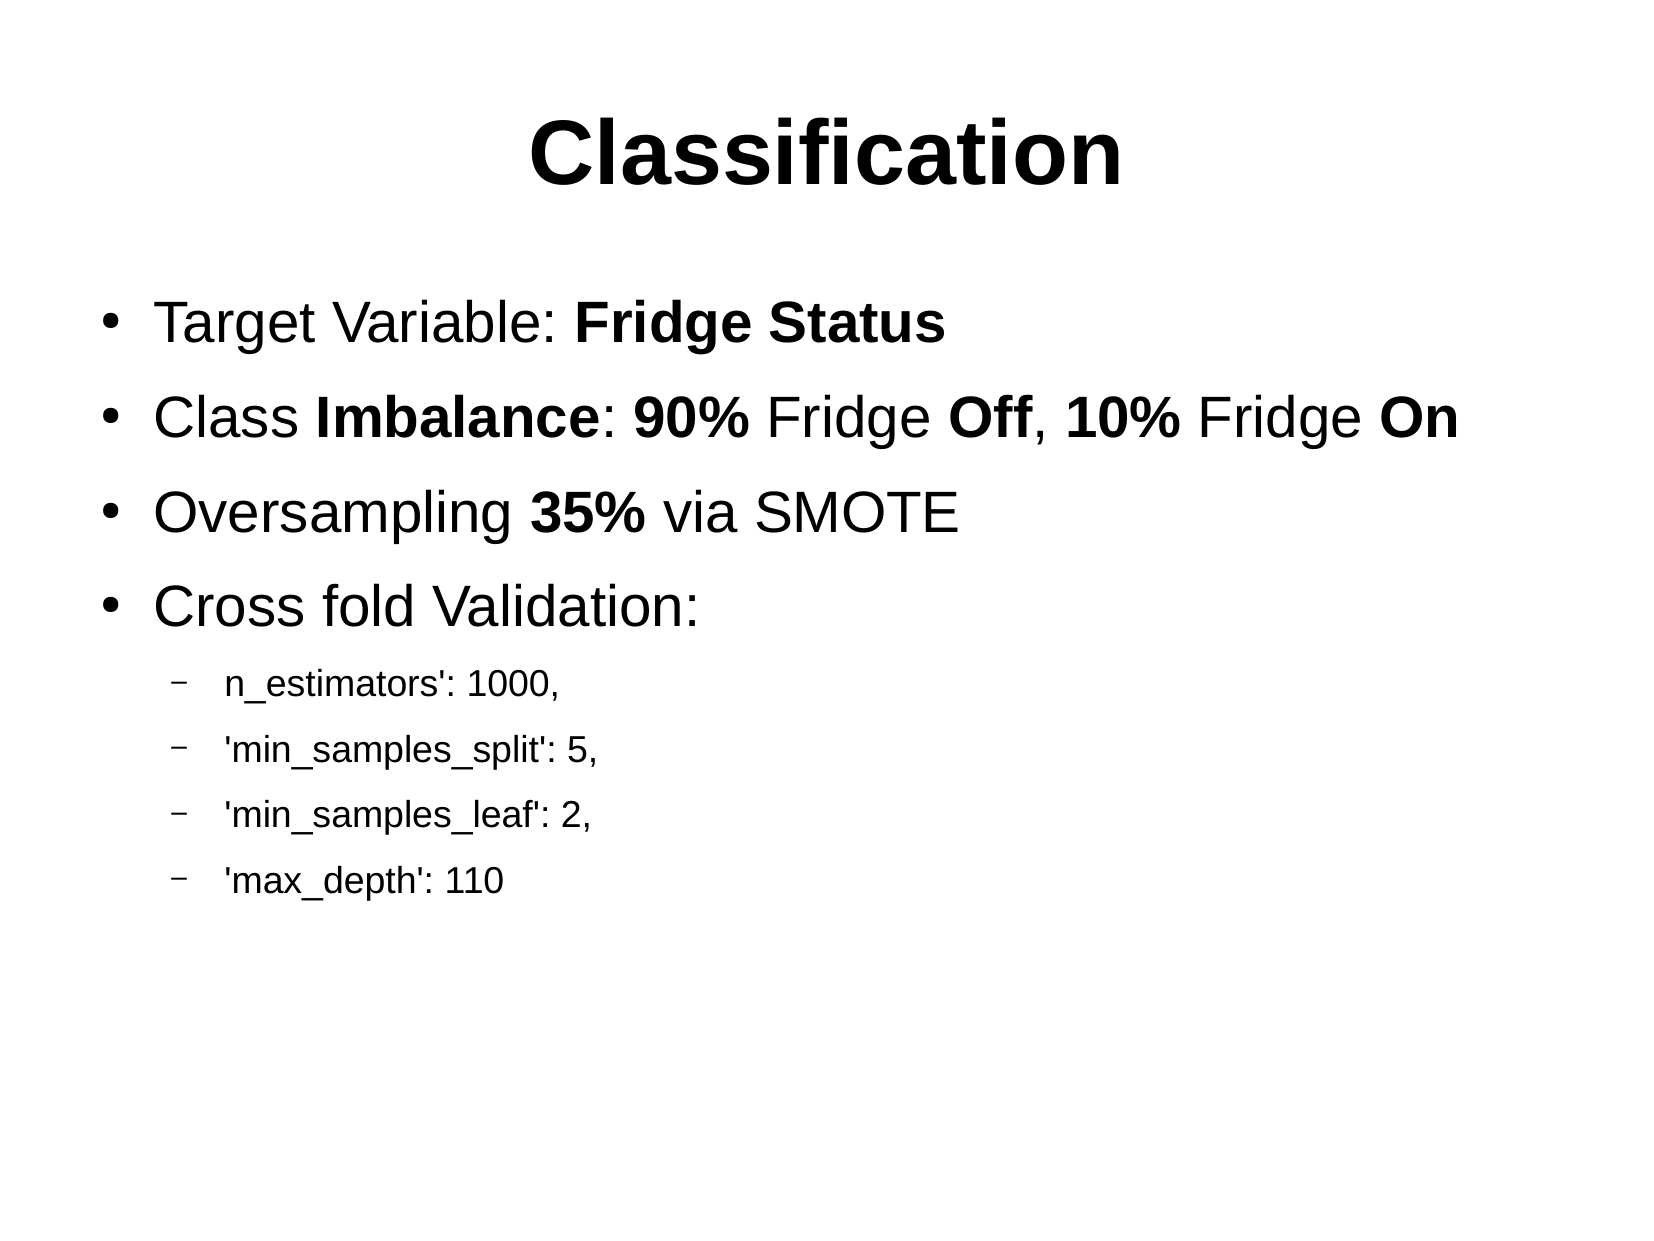

# Classification
Target Variable: Fridge Status
Class Imbalance: 90% Fridge Off, 10% Fridge On
Oversampling 35% via SMOTE
Cross fold Validation:
n_estimators': 1000,
'min_samples_split': 5,
'min_samples_leaf': 2,
'max_depth': 110